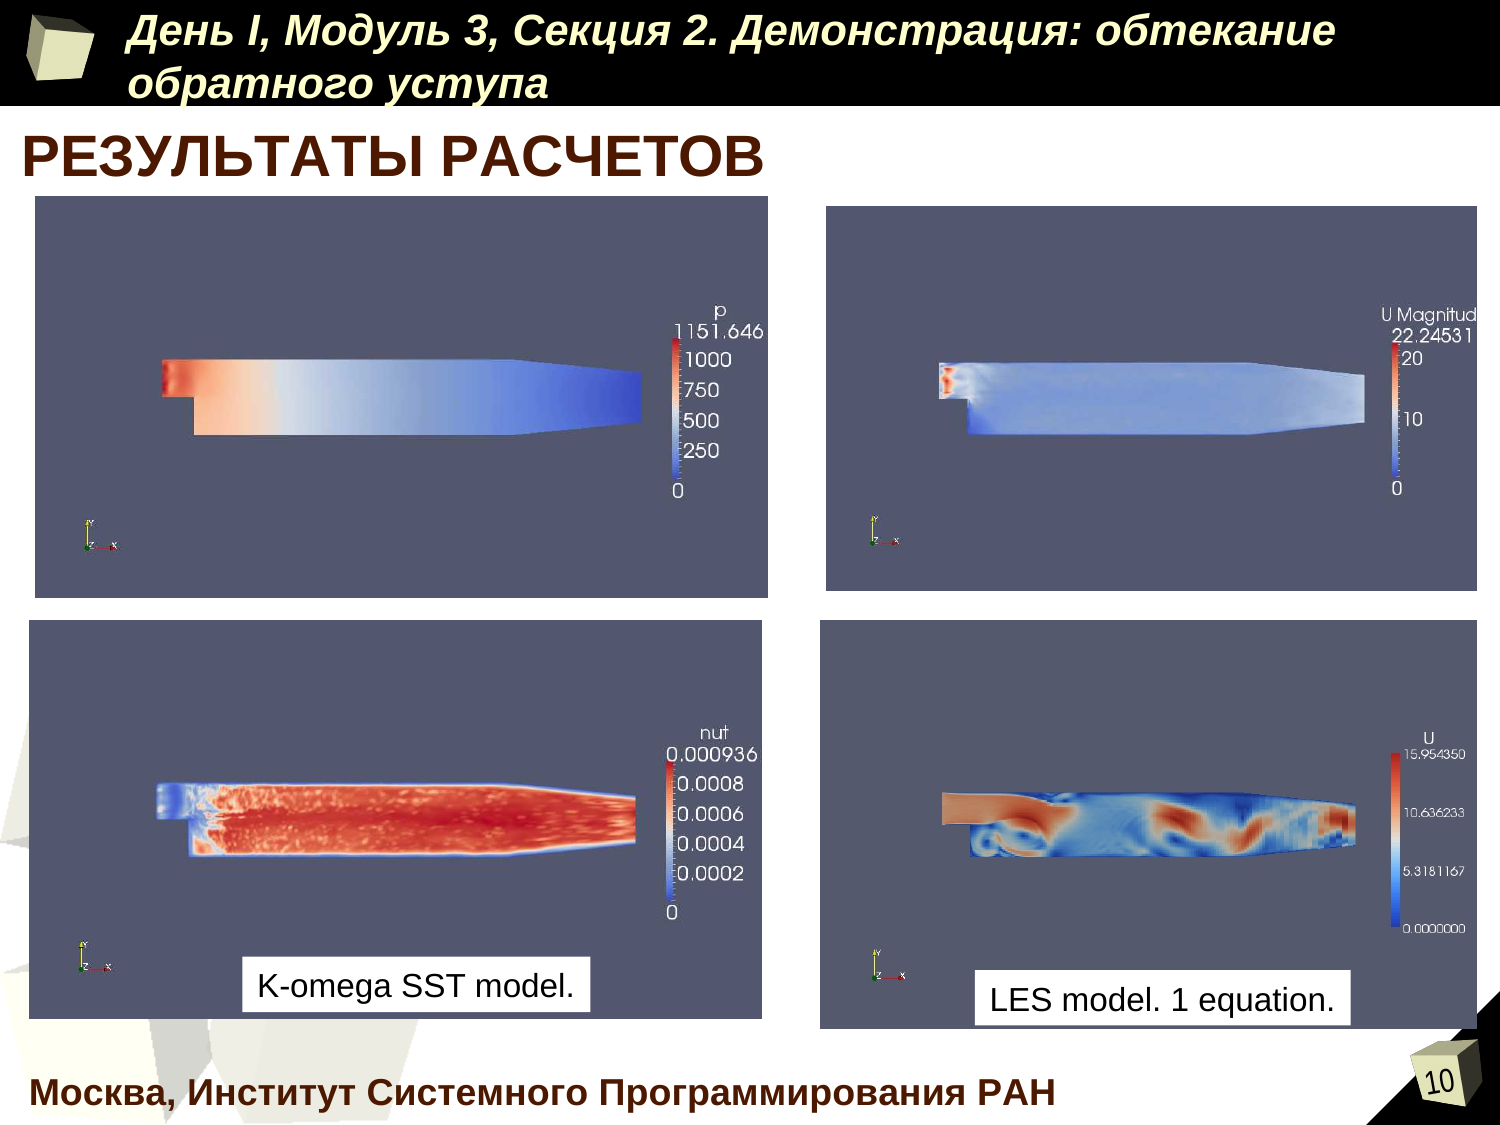

РЕЗУЛЬТАТЫ РАСЧЕТОВ
K-omega SST model.
LES model. 1 equation.